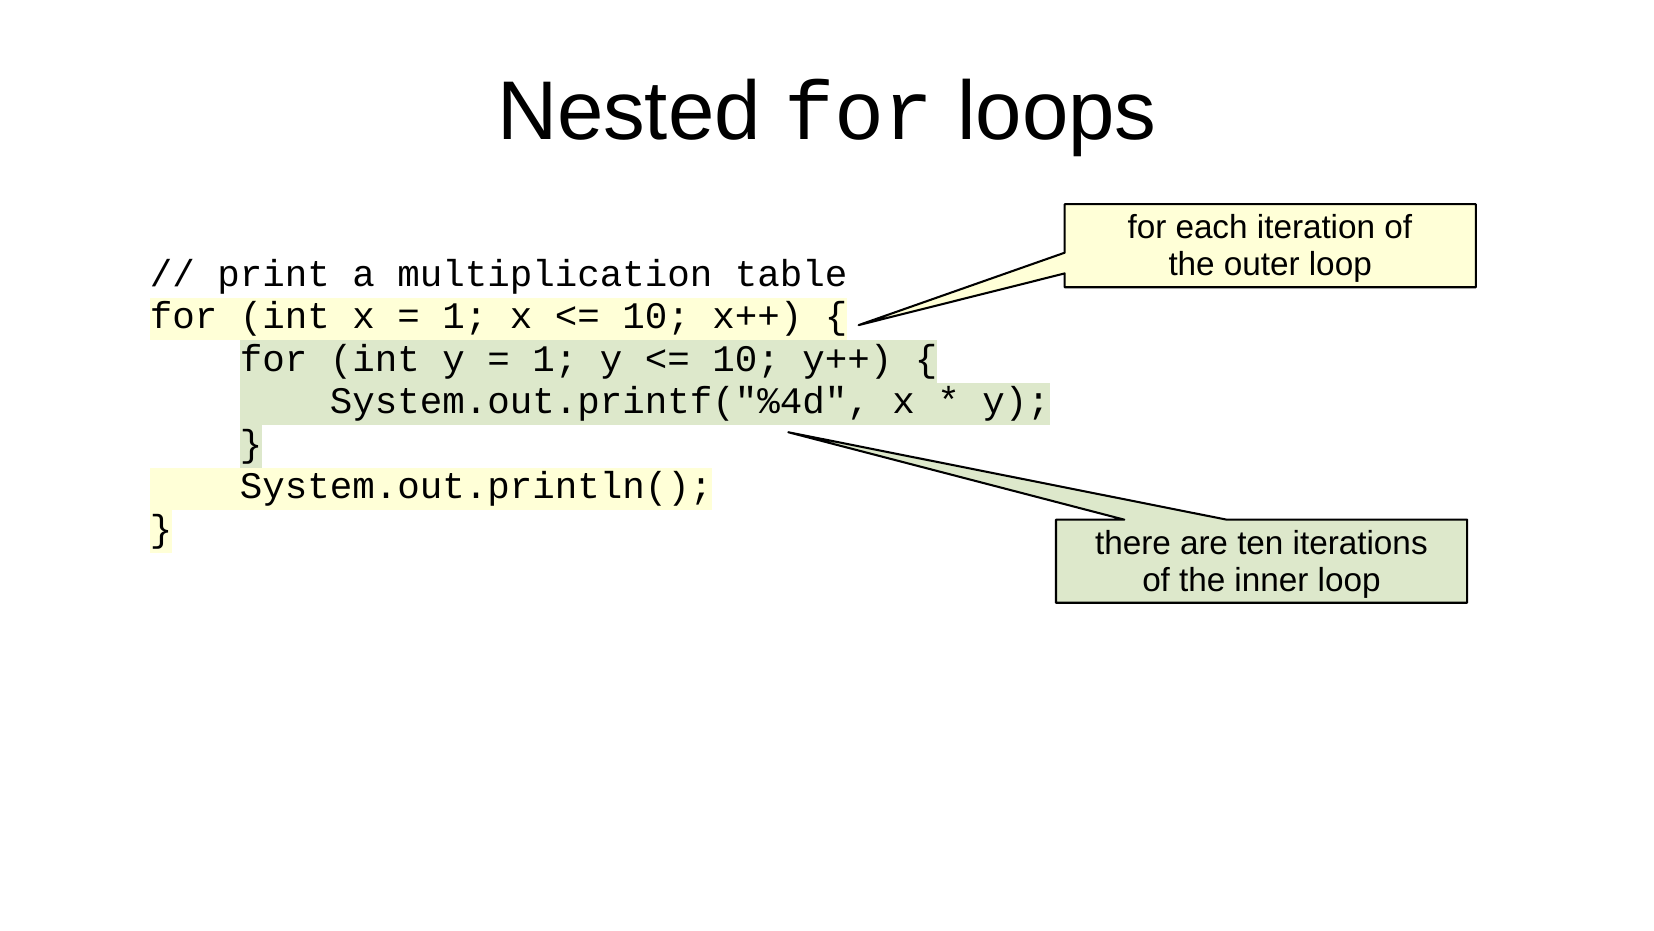

# Nested for loops
for each iteration of
the outer loop
// print a multiplication table
for (int x = 1; x <= 10; x++) {
 for (int y = 1; y <= 10; y++) {
 System.out.printf("%4d", x * y);
 }
 System.out.println();
}
there are ten iterations
of the inner loop